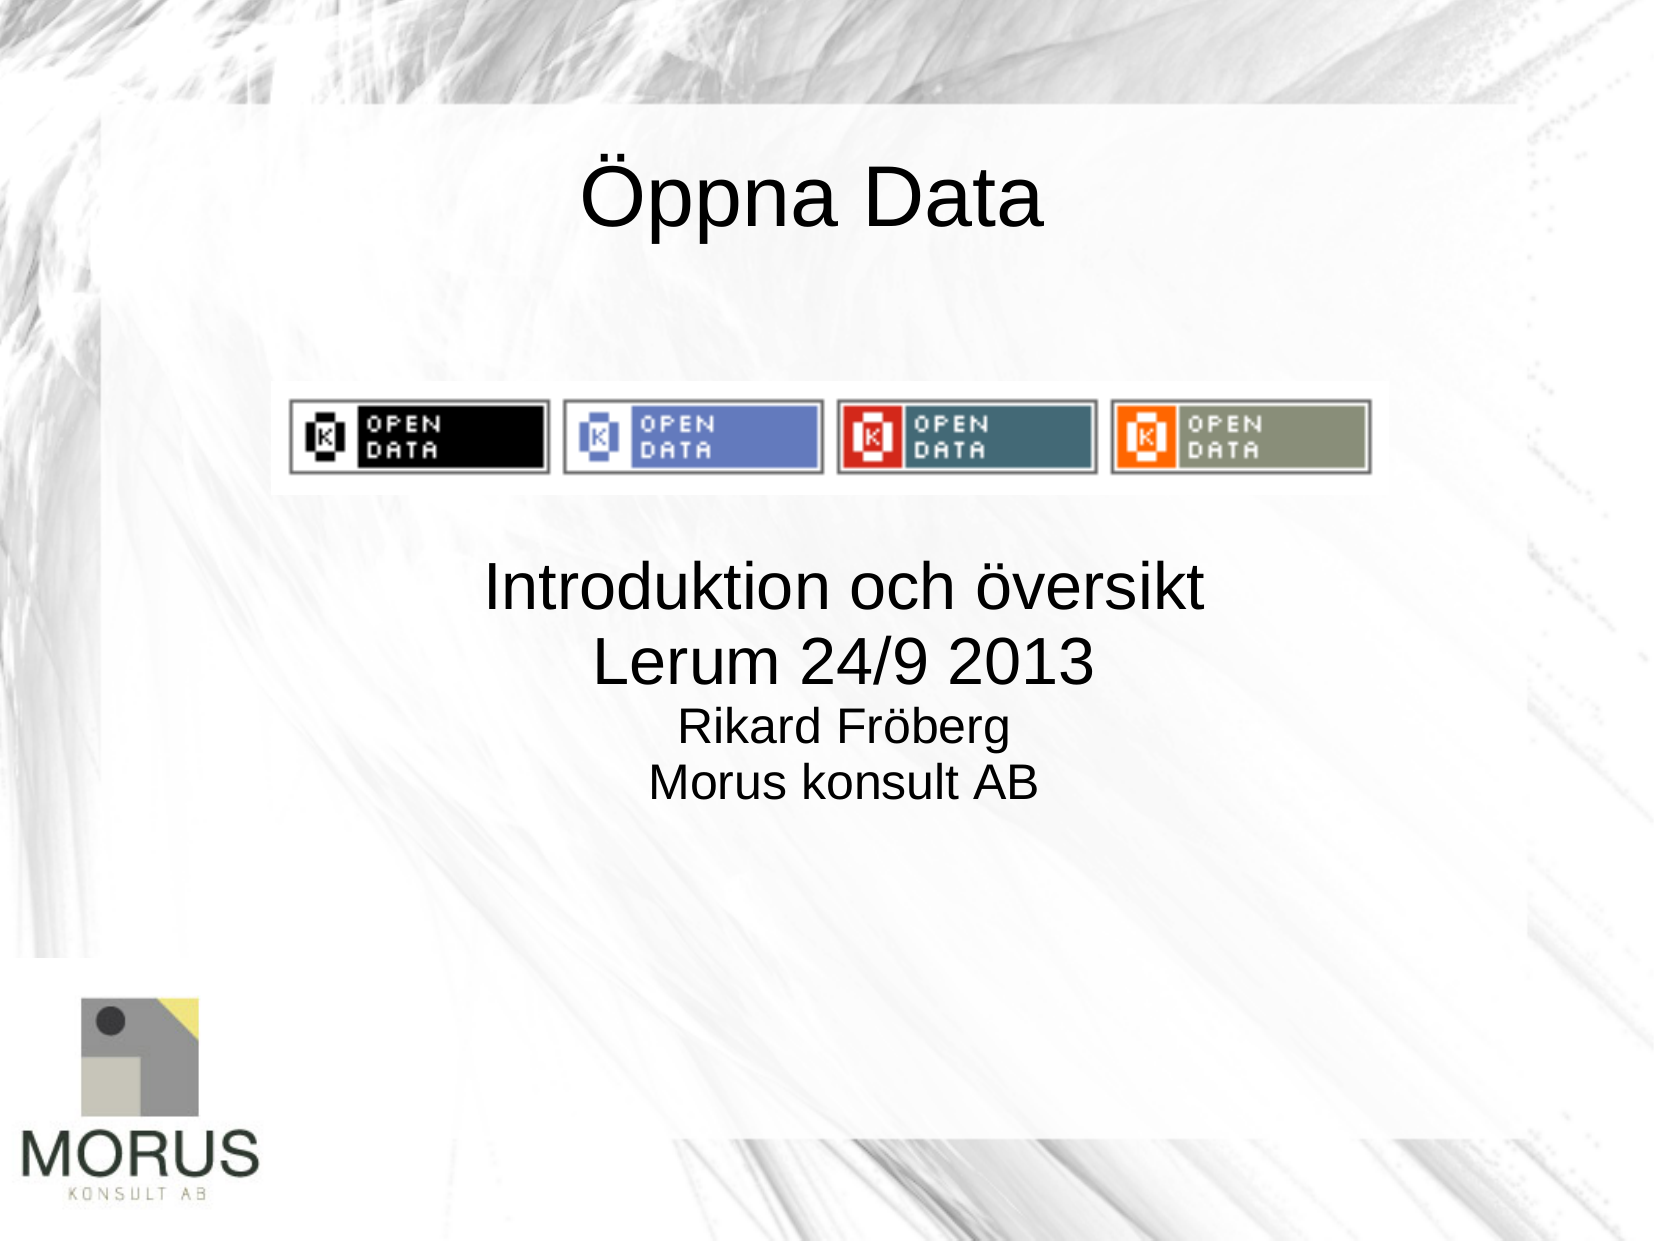

# Öppna Data
Introduktion och översikt
Lerum 24/9 2013
Rikard Fröberg
Morus konsult AB